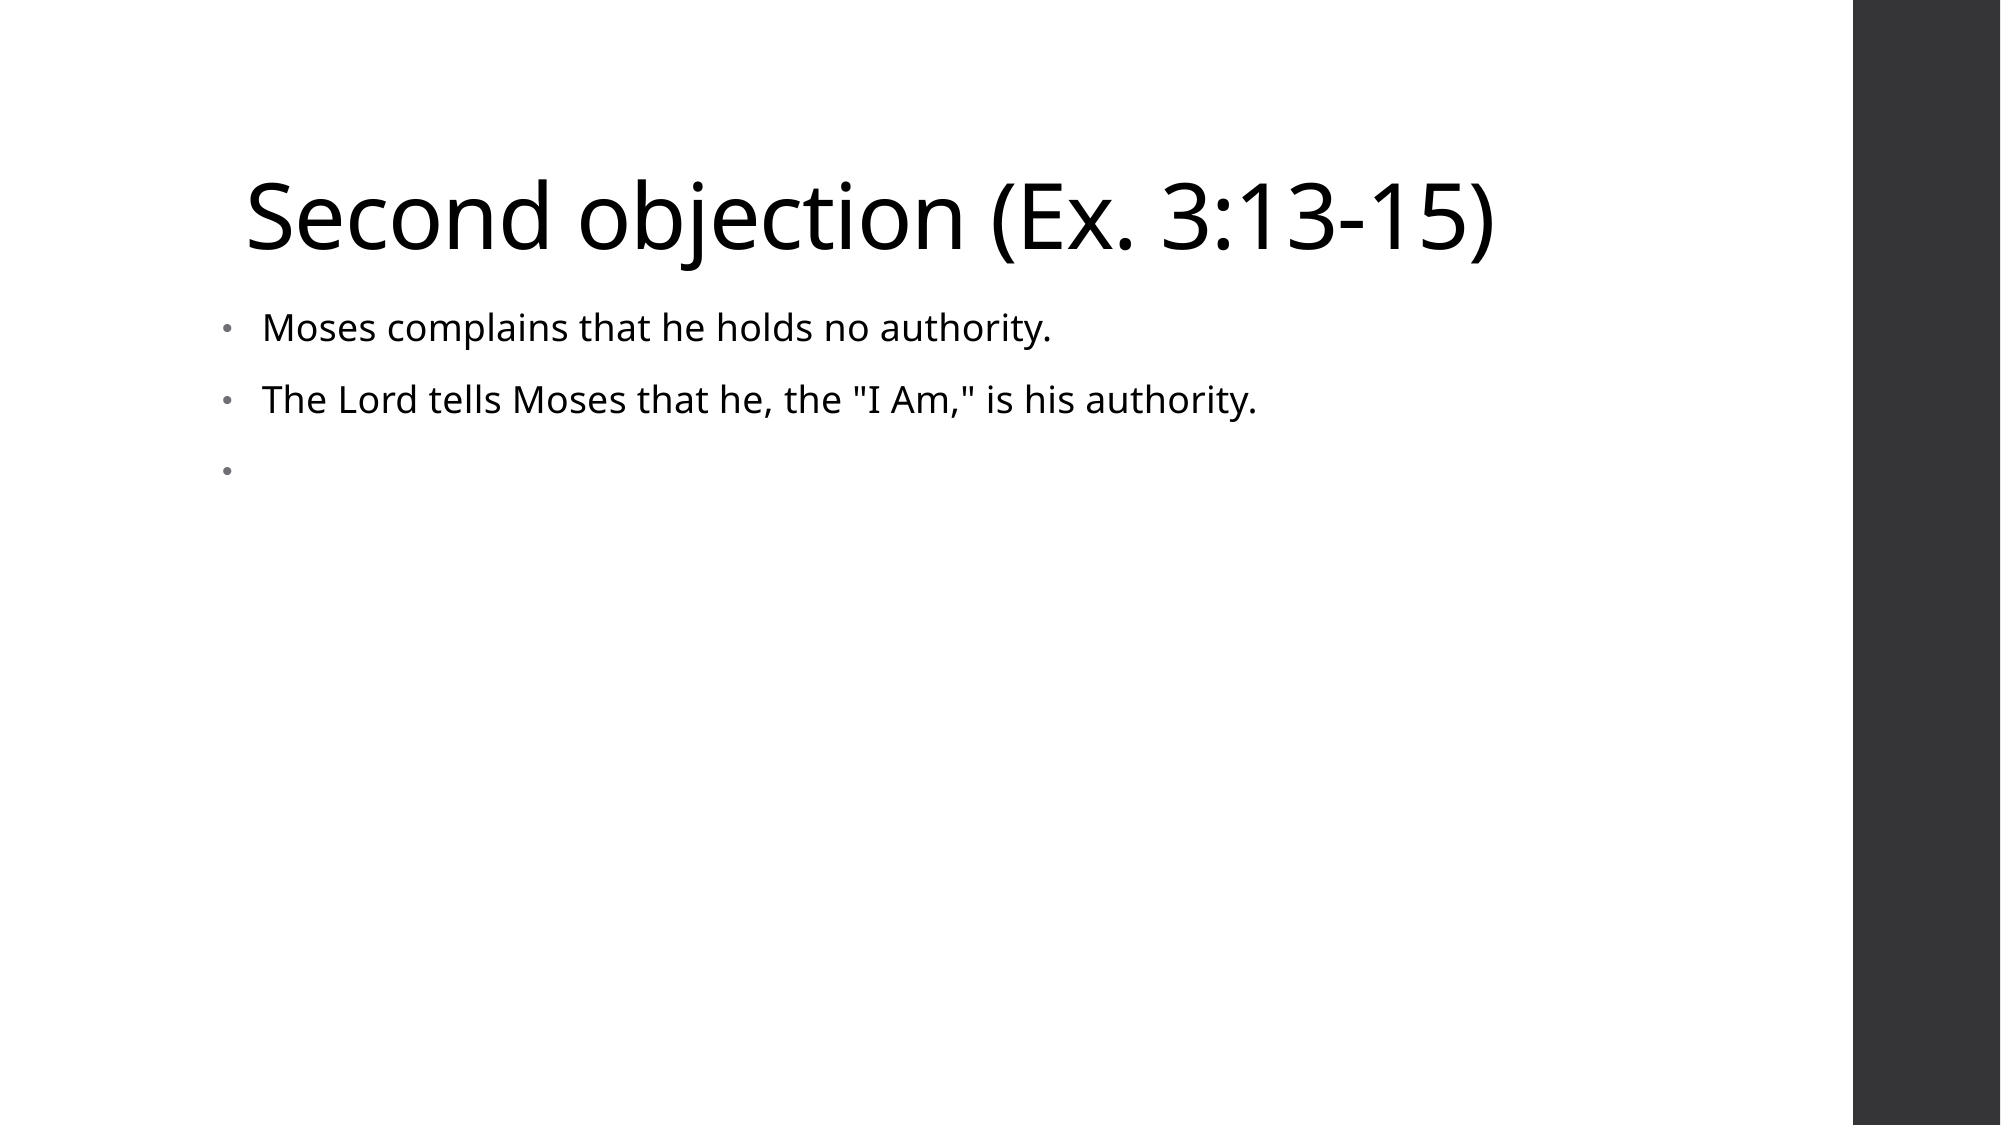

# Second objection (Ex. 3:13-15)
 Moses complains that he holds no authority.
 The Lord tells Moses that he, the "I Am," is his authority.